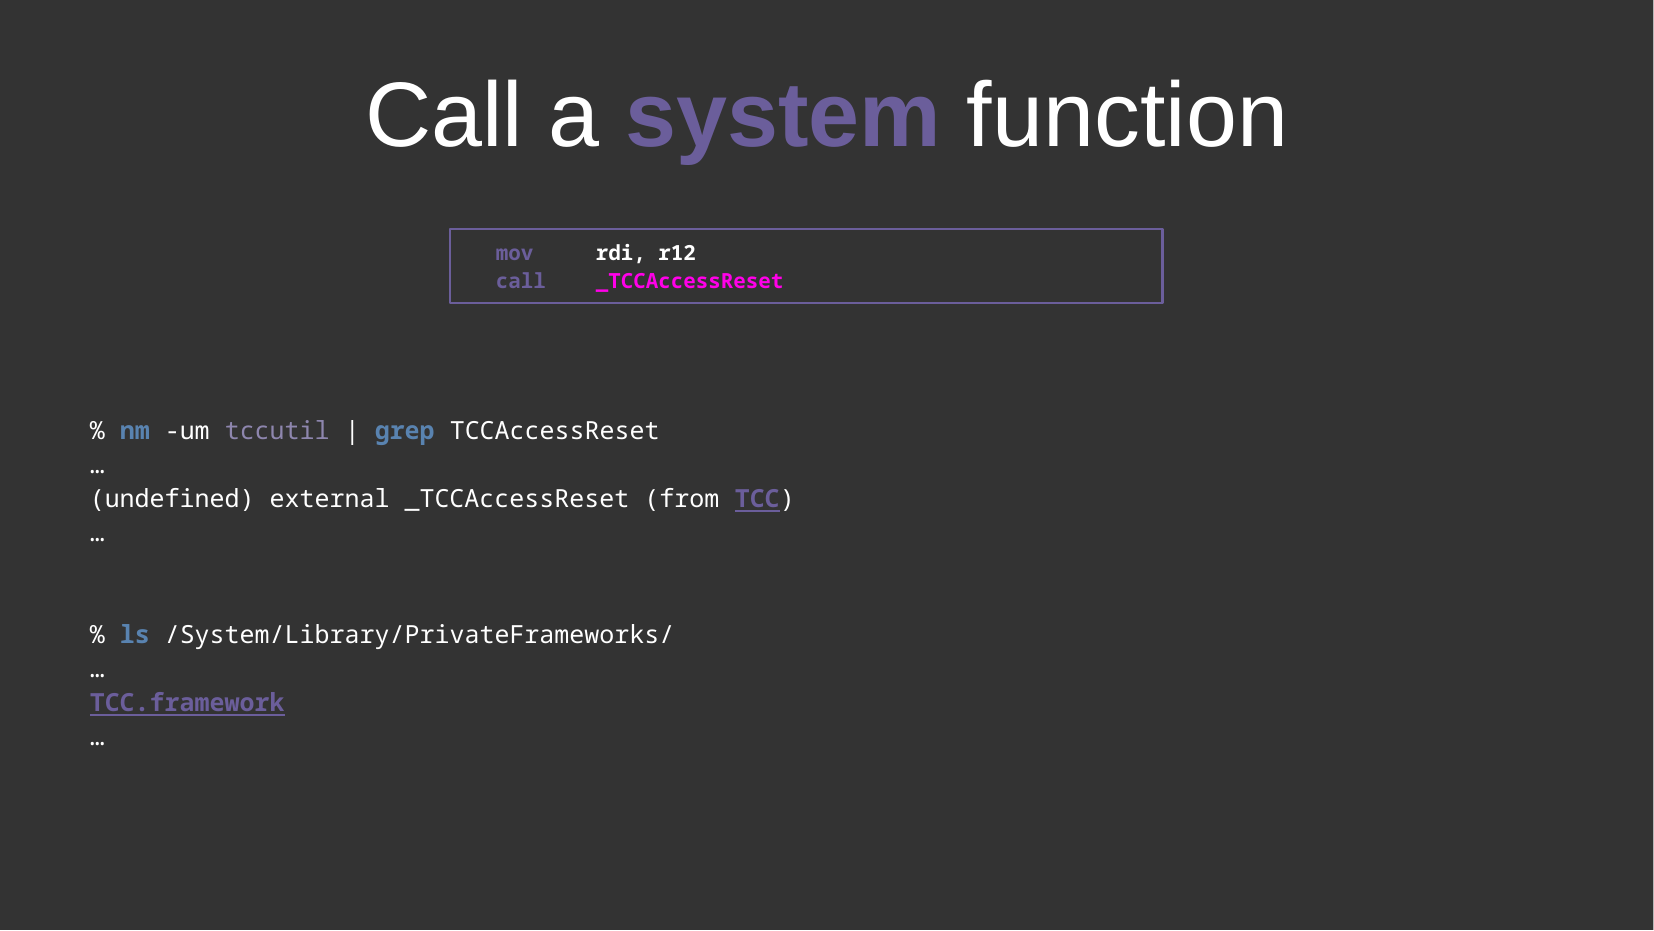

# Call a system function
mov rdi, r12
call _TCCAccessReset
% nm -um tccutil | grep TCCAccessReset
…
(undefined) external _TCCAccessReset (from TCC)
…
% ls /System/Library/PrivateFrameworks/
…
TCC.framework
…